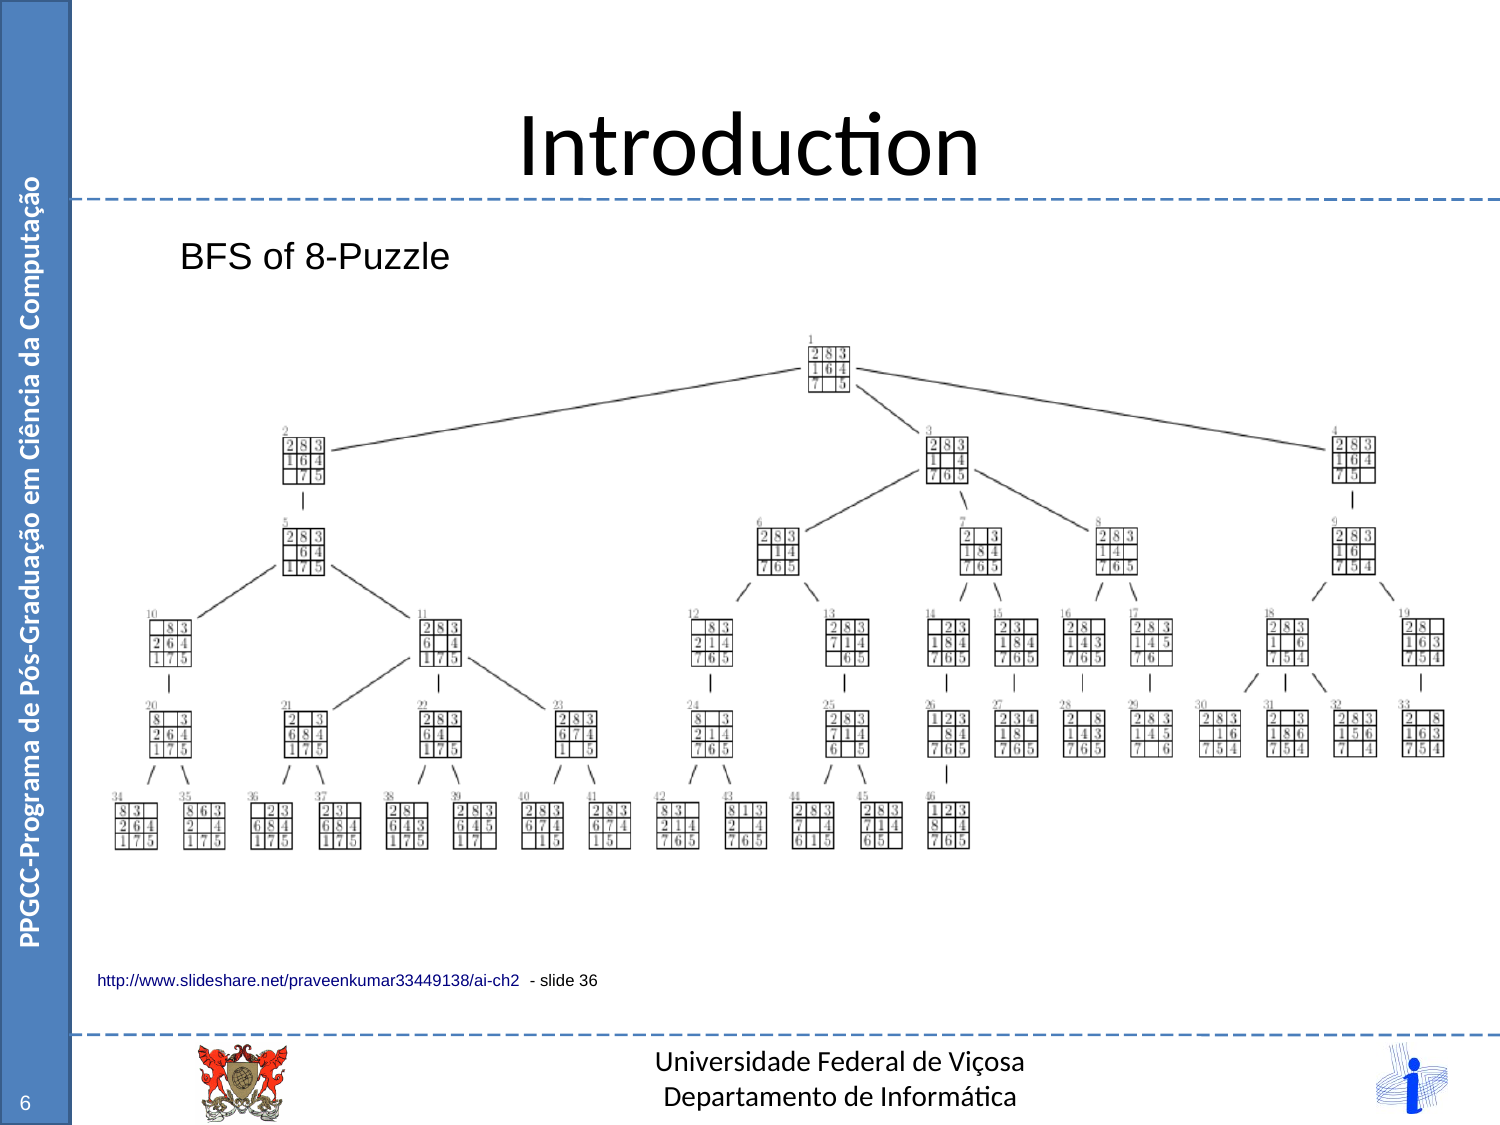

Introduction
BFS of 8-Puzzle
PPGCC-Programa de Pós-Graduação em Ciência da Computação
http://www.slideshare.net/praveenkumar33449138/ai-ch2 - slide 36
Universidade Federal de Viçosa
Departamento de Informática